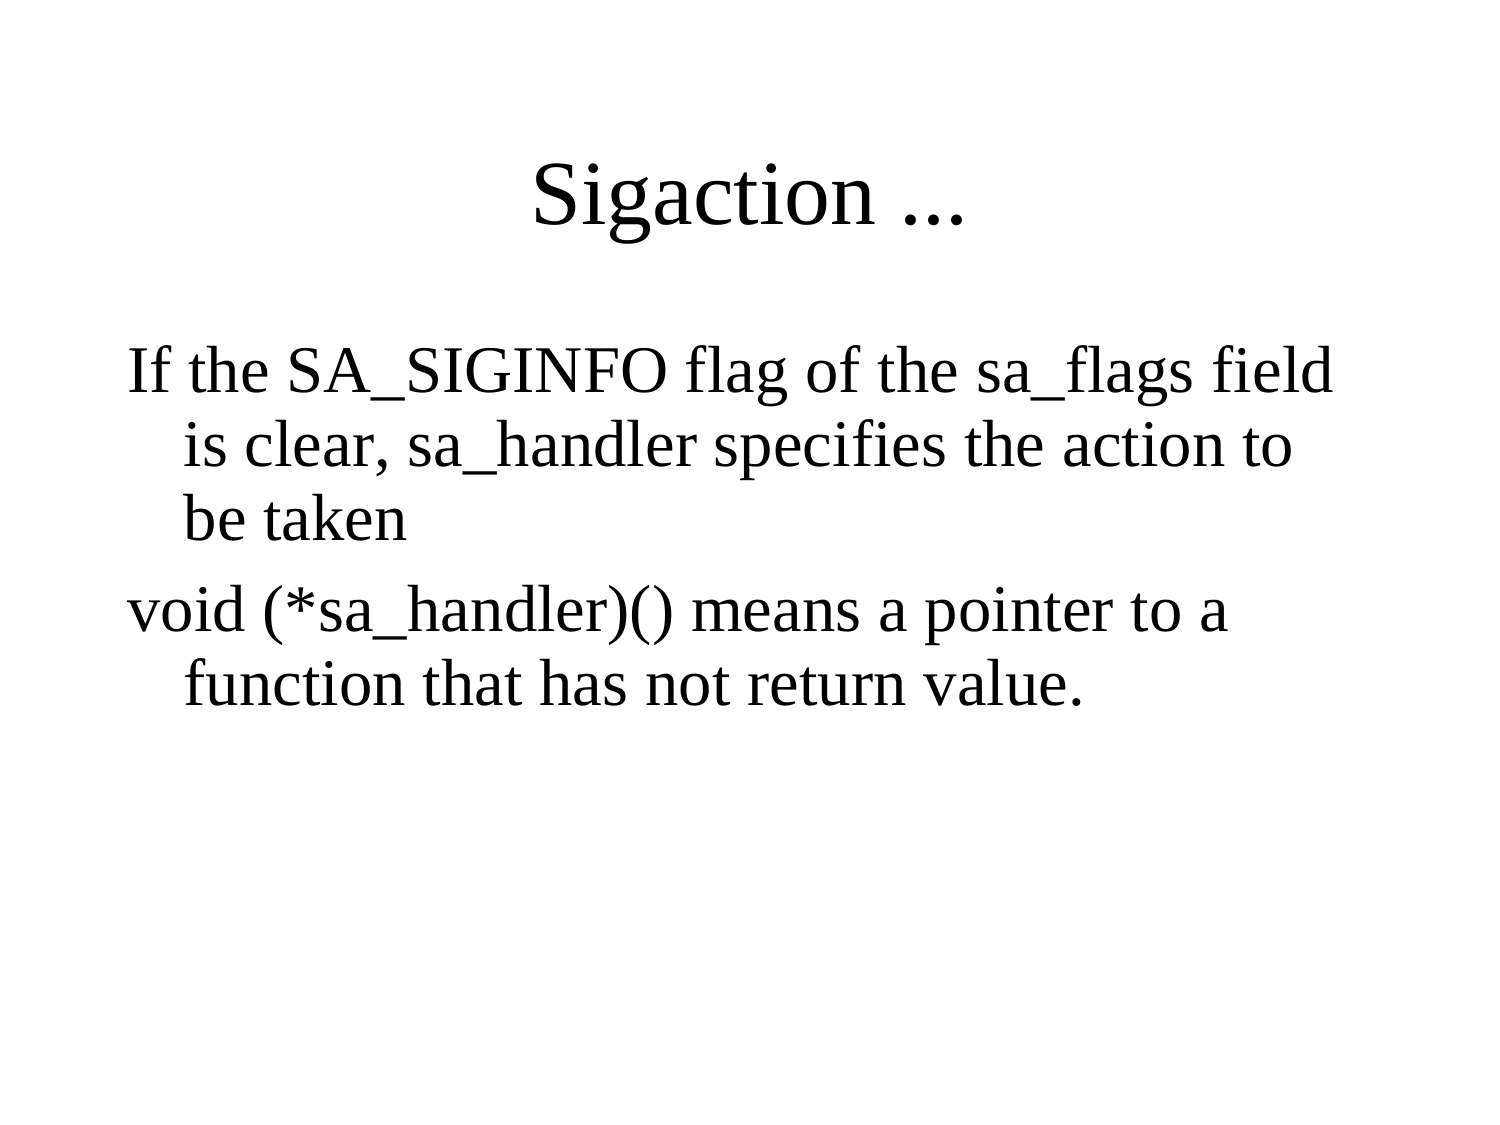

# Sigaction ...
If the SA_SIGINFO flag of the sa_flags field is clear, sa_handler specifies the action to be taken
void (*sa_handler)() means a pointer to a function that has not return value.